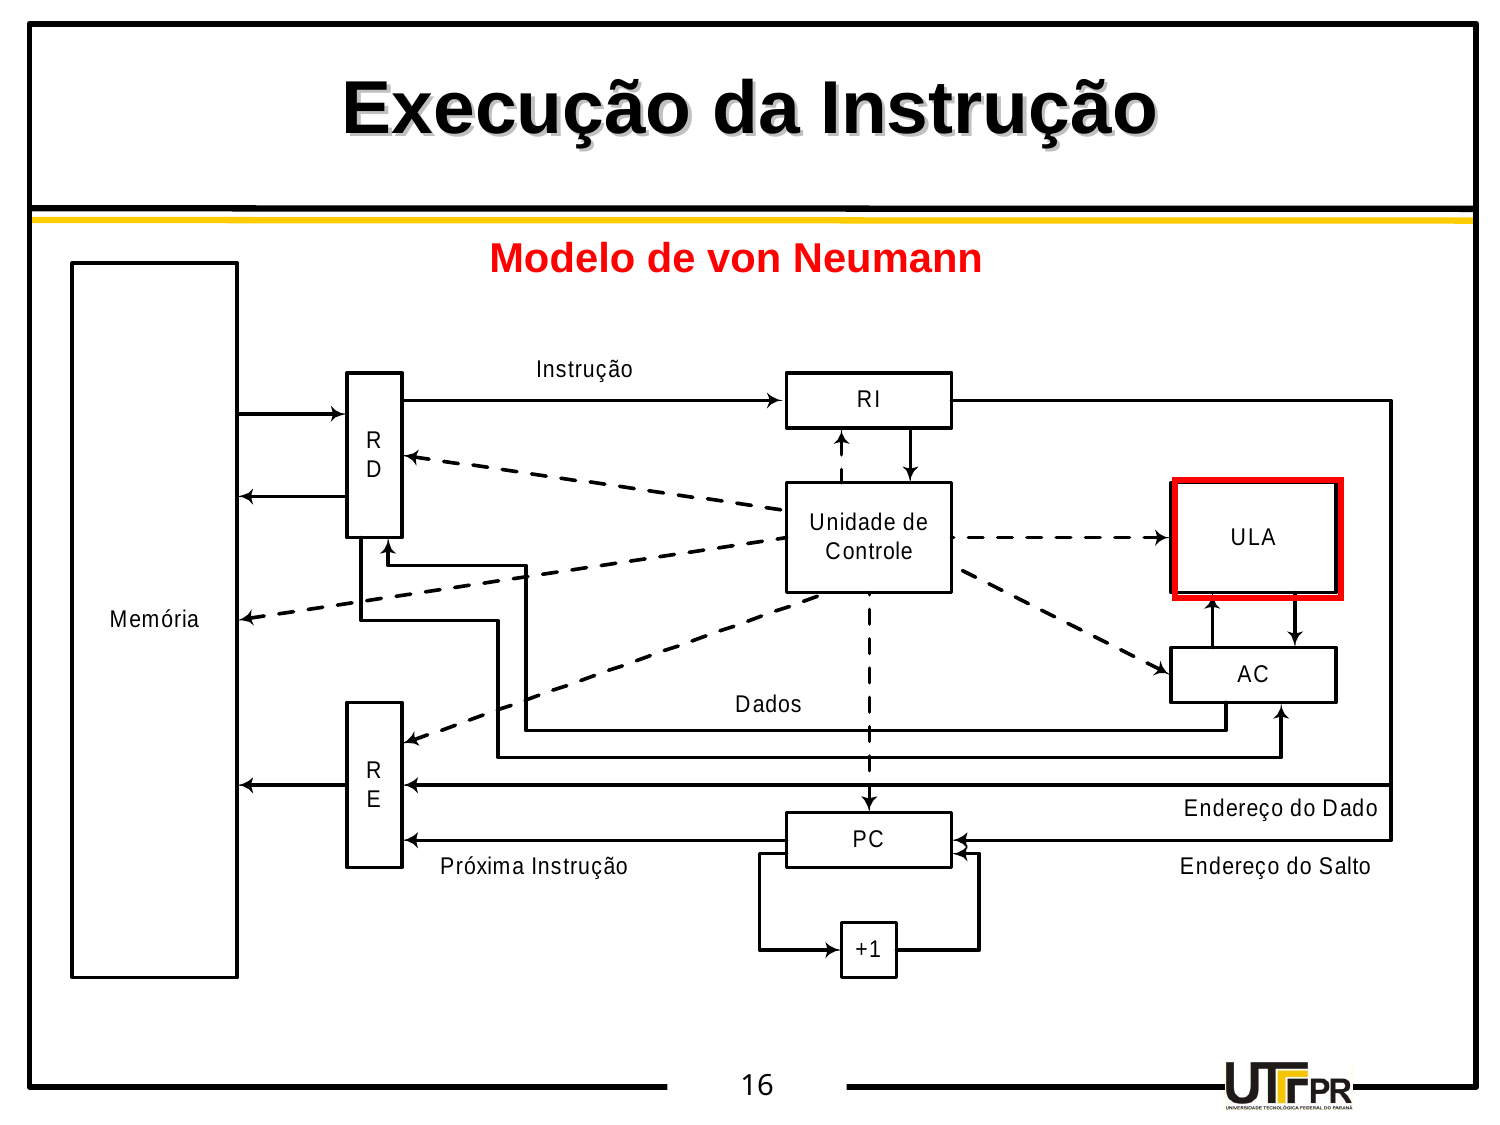

Execução da Instrução
# Modelo de von Neumann